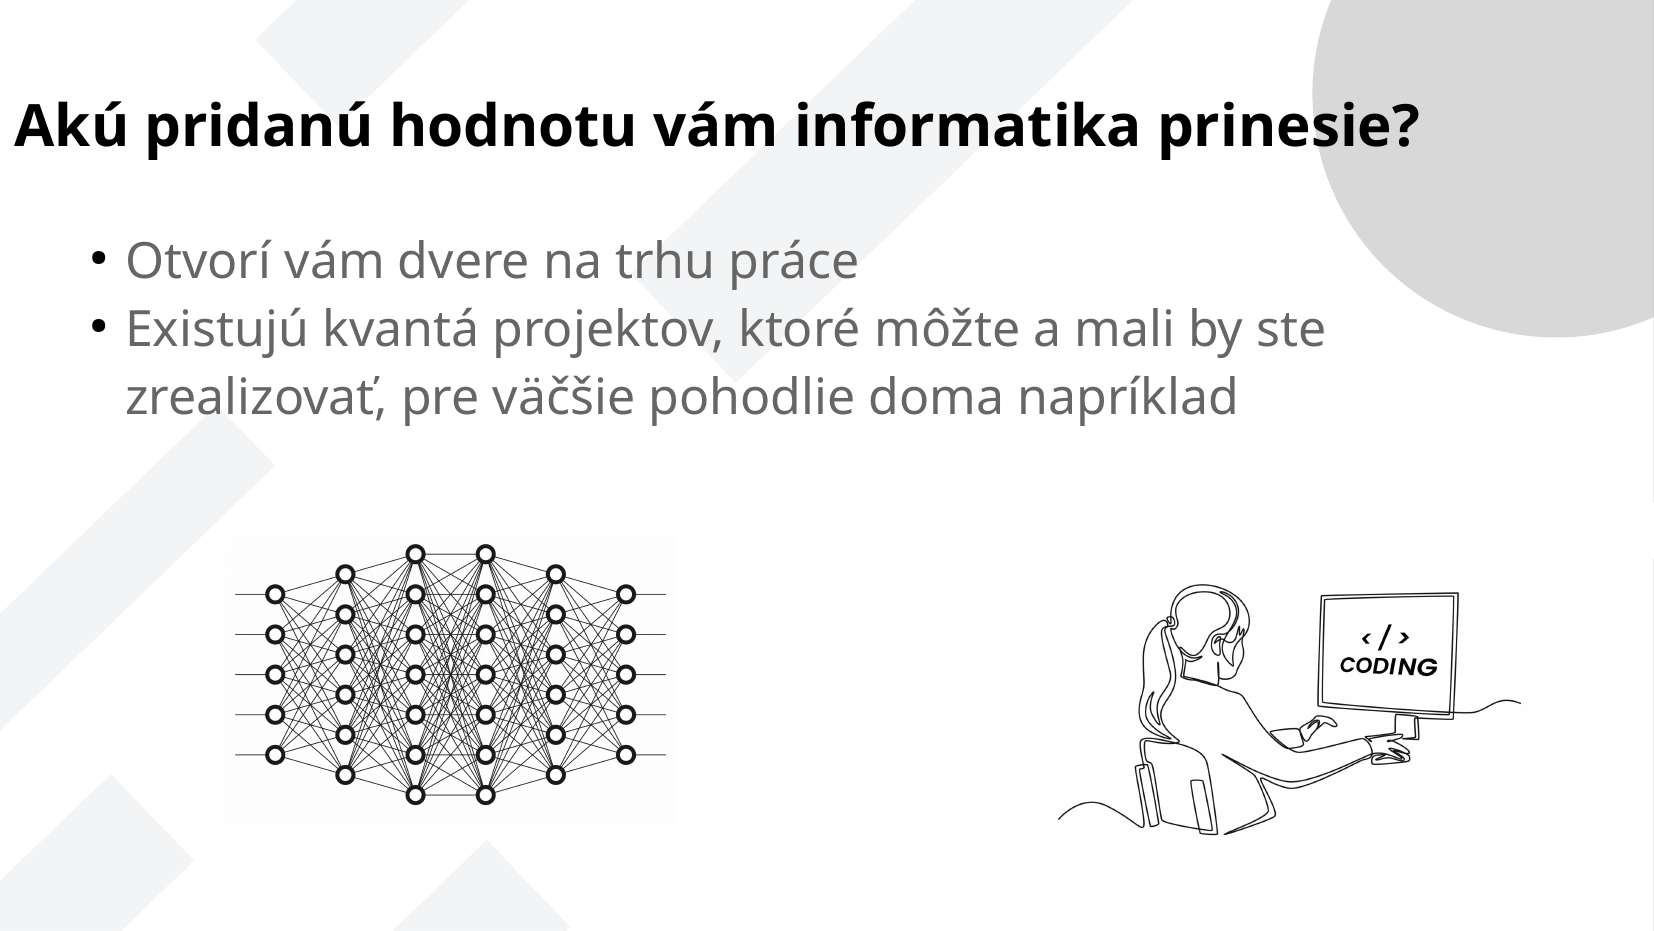

Akú pridanú hodnotu vám informatika prinesie?
Otvorí vám dvere na trhu práce
Existujú kvantá projektov, ktoré môžte a mali by ste zrealizovať, pre väčšie pohodlie doma napríklad
Photo by Dave Hoefler on Unsplash